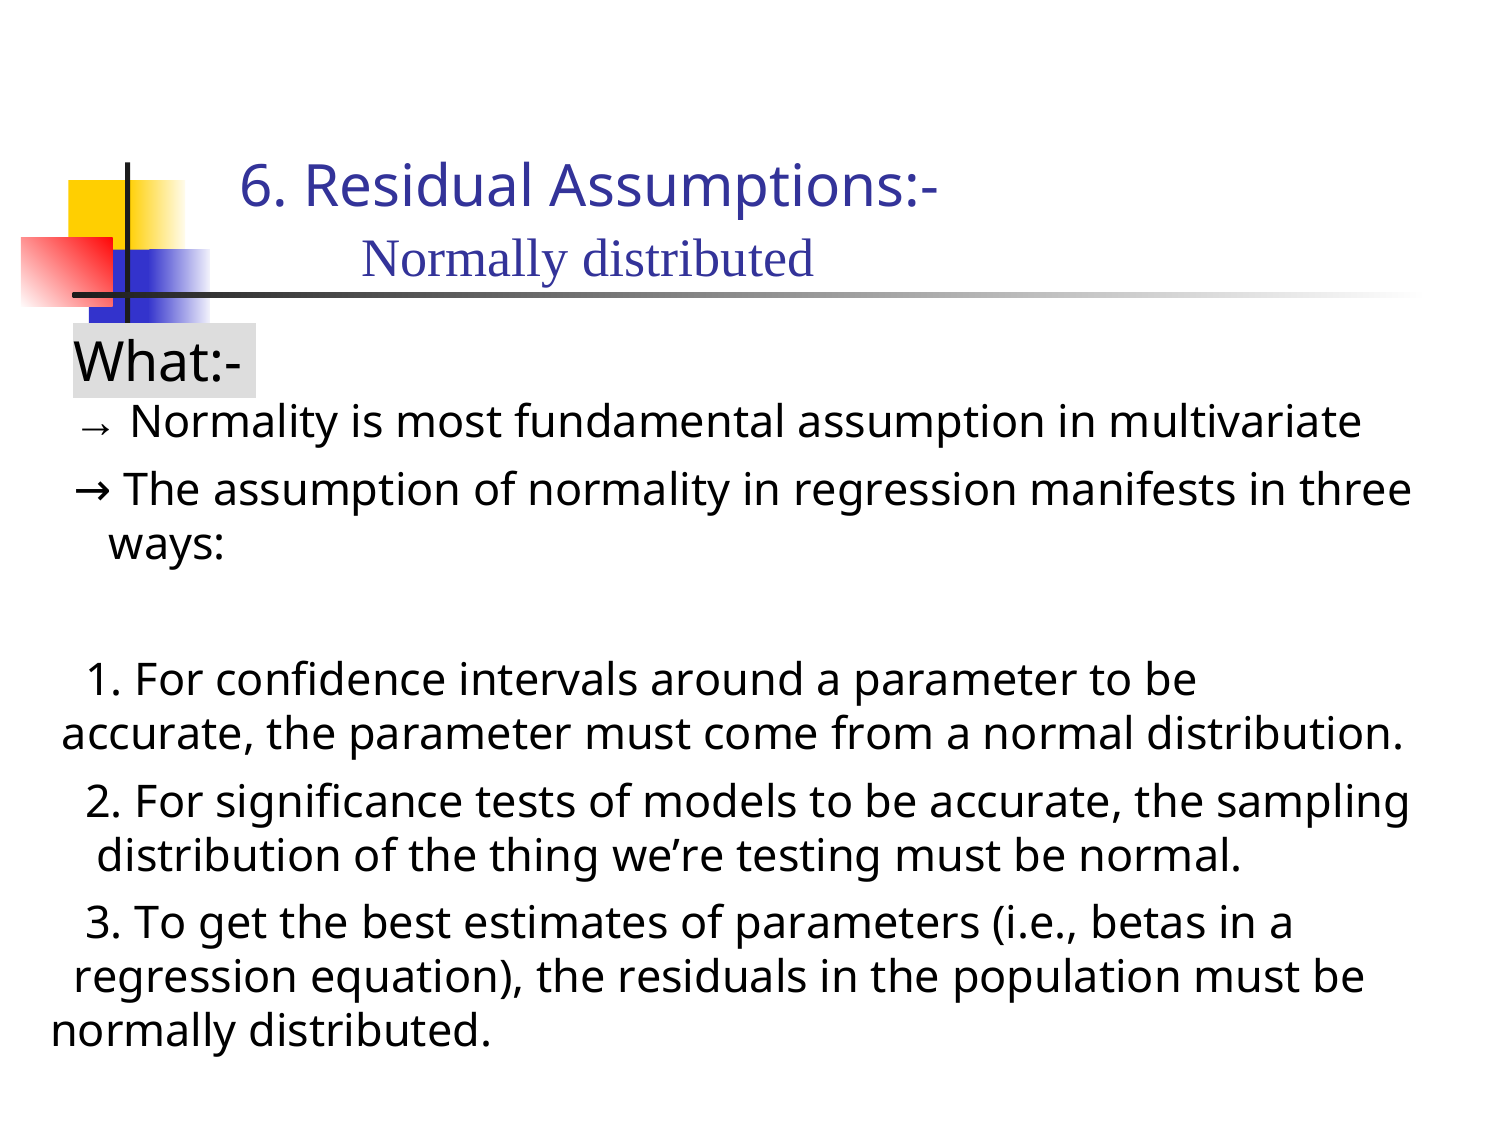

6. Residual Assumptions:-
 Normally distributed
# What:- → Normality is most fundamental assumption in multivariate
 → The assumption of normality in regression manifests in three ways:
 1. For confidence intervals around a parameter to be accurate, the parameter must come from a normal distribution.
 2. For significance tests of models to be accurate, the sampling distribution of the thing we’re testing must be normal.
 3. To get the best estimates of parameters (i.e., betas in a regression equation), the residuals in the population must be normally distributed.